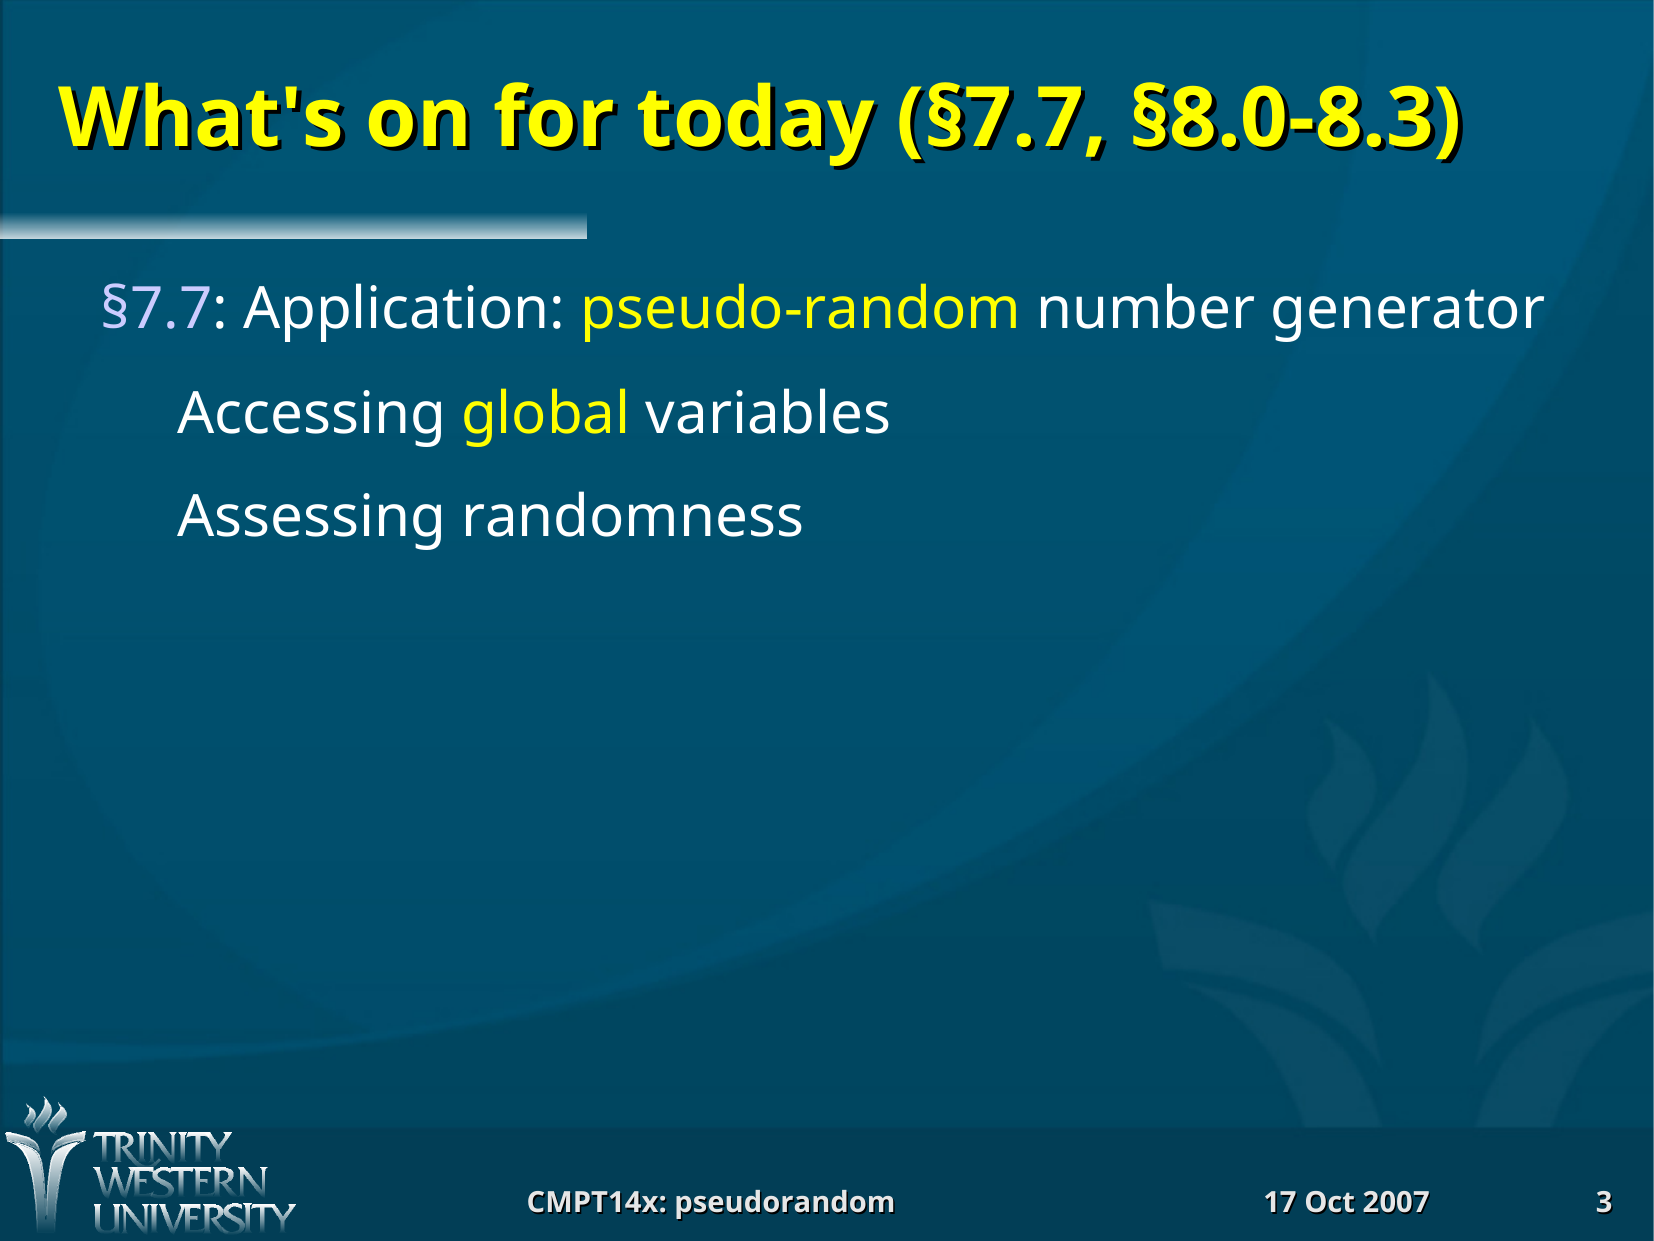

# What's on for today (§7.7, §8.0-8.3)
§7.7: Application: pseudo-random number generator
Accessing global variables
Assessing randomness
CMPT14x: pseudorandom
17 Oct 2007
3